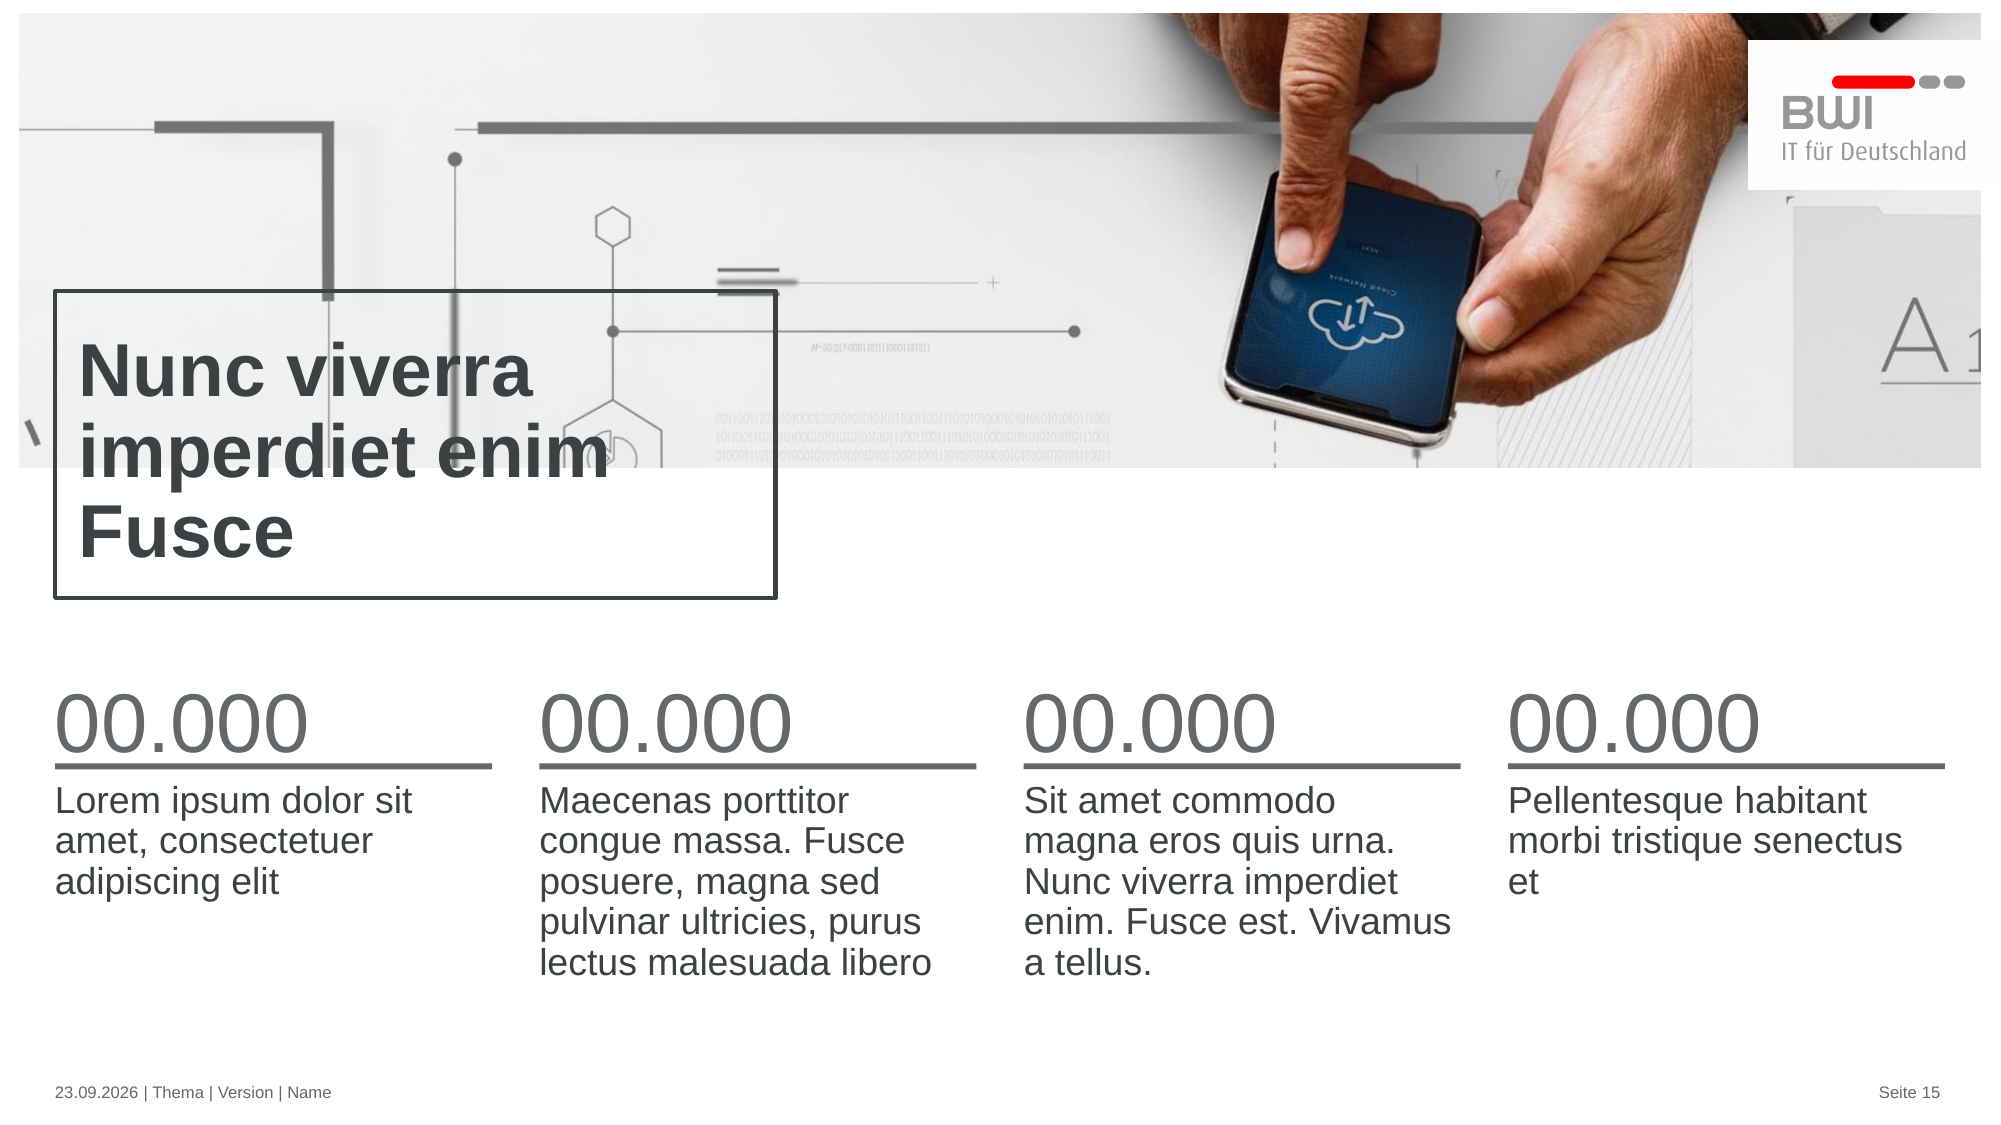

# Nunc viverra imperdiet enim Fusce
00.000
00.000
00.000
00.000
12,000
24/7
100
SC-Standorte
in Deutschland
Pellentesque habitant morbi tristique senectus et
Sit amet commodo magna eros quis urna. Nunc viverra imperdiet enim. Fusce est. Vivamus a tellus.
Maecenas porttitor congue massa. Fusce posuere, magna sed pulvinar ultricies, purus lectus malesuada libero
Lorem ipsum dolor sit amet, consectetuer adipiscing elit
| Thema | Version | Name
Seite